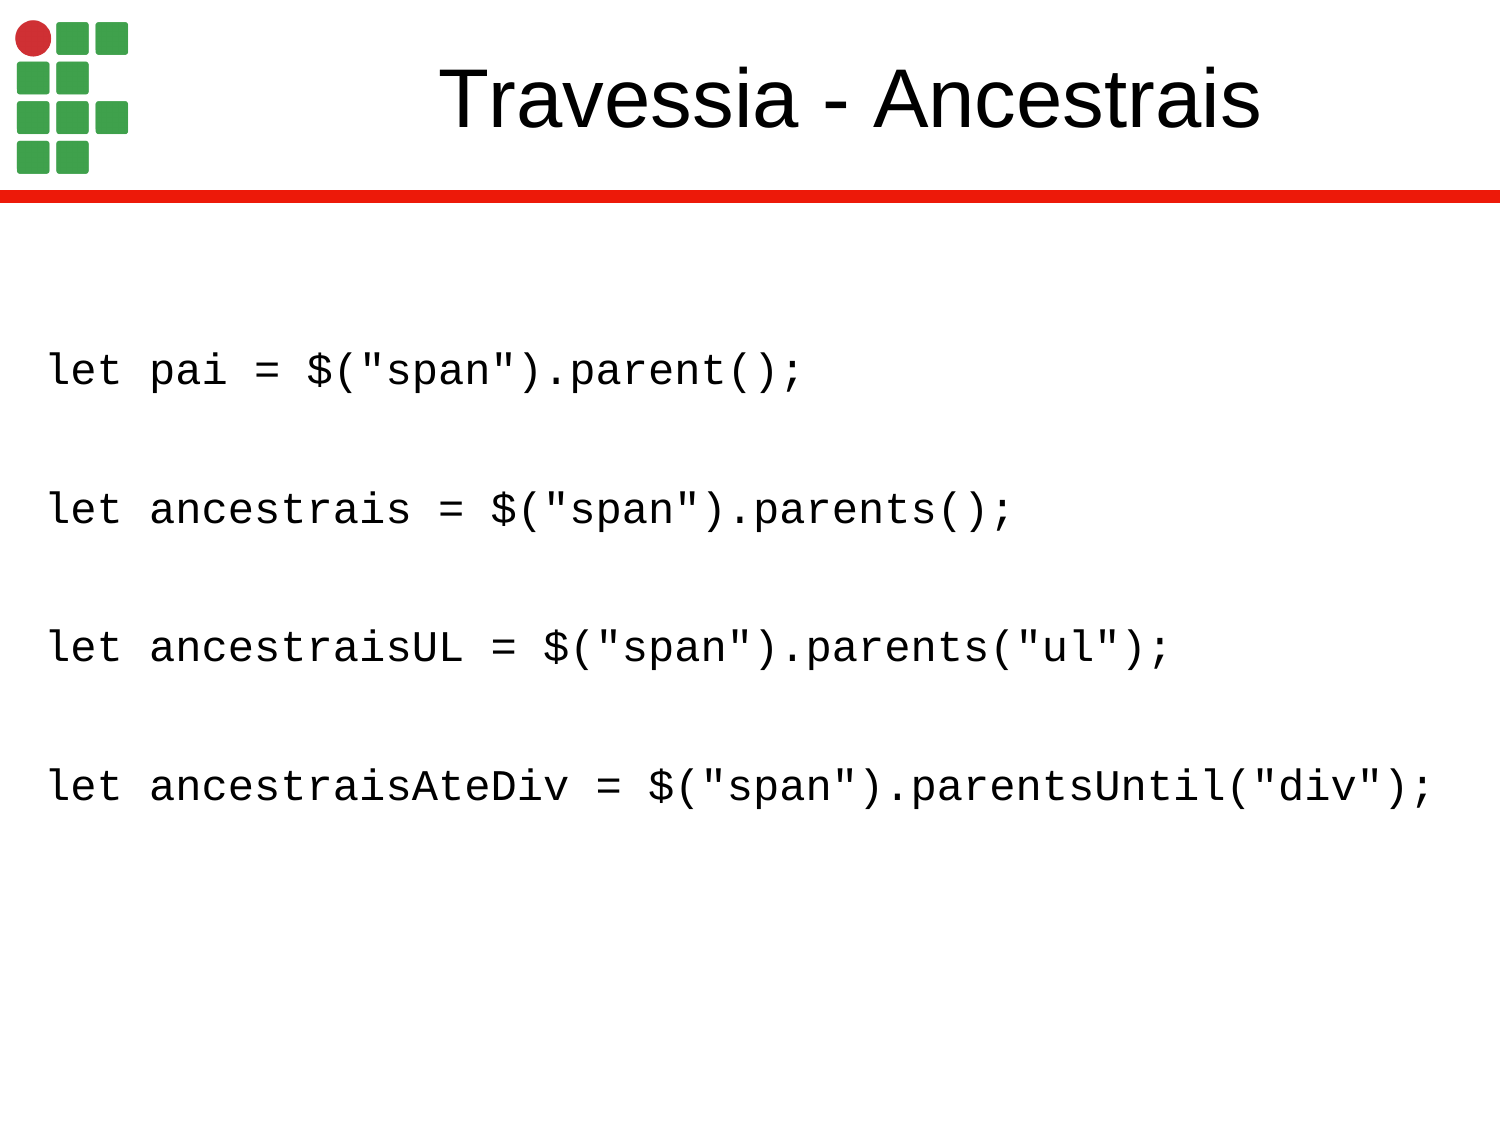

# Travessia - Ancestrais
let pai = $("span").parent();
let ancestrais = $("span").parents();
let ancestraisUL = $("span").parents("ul");
let ancestraisAteDiv = $("span").parentsUntil("div");